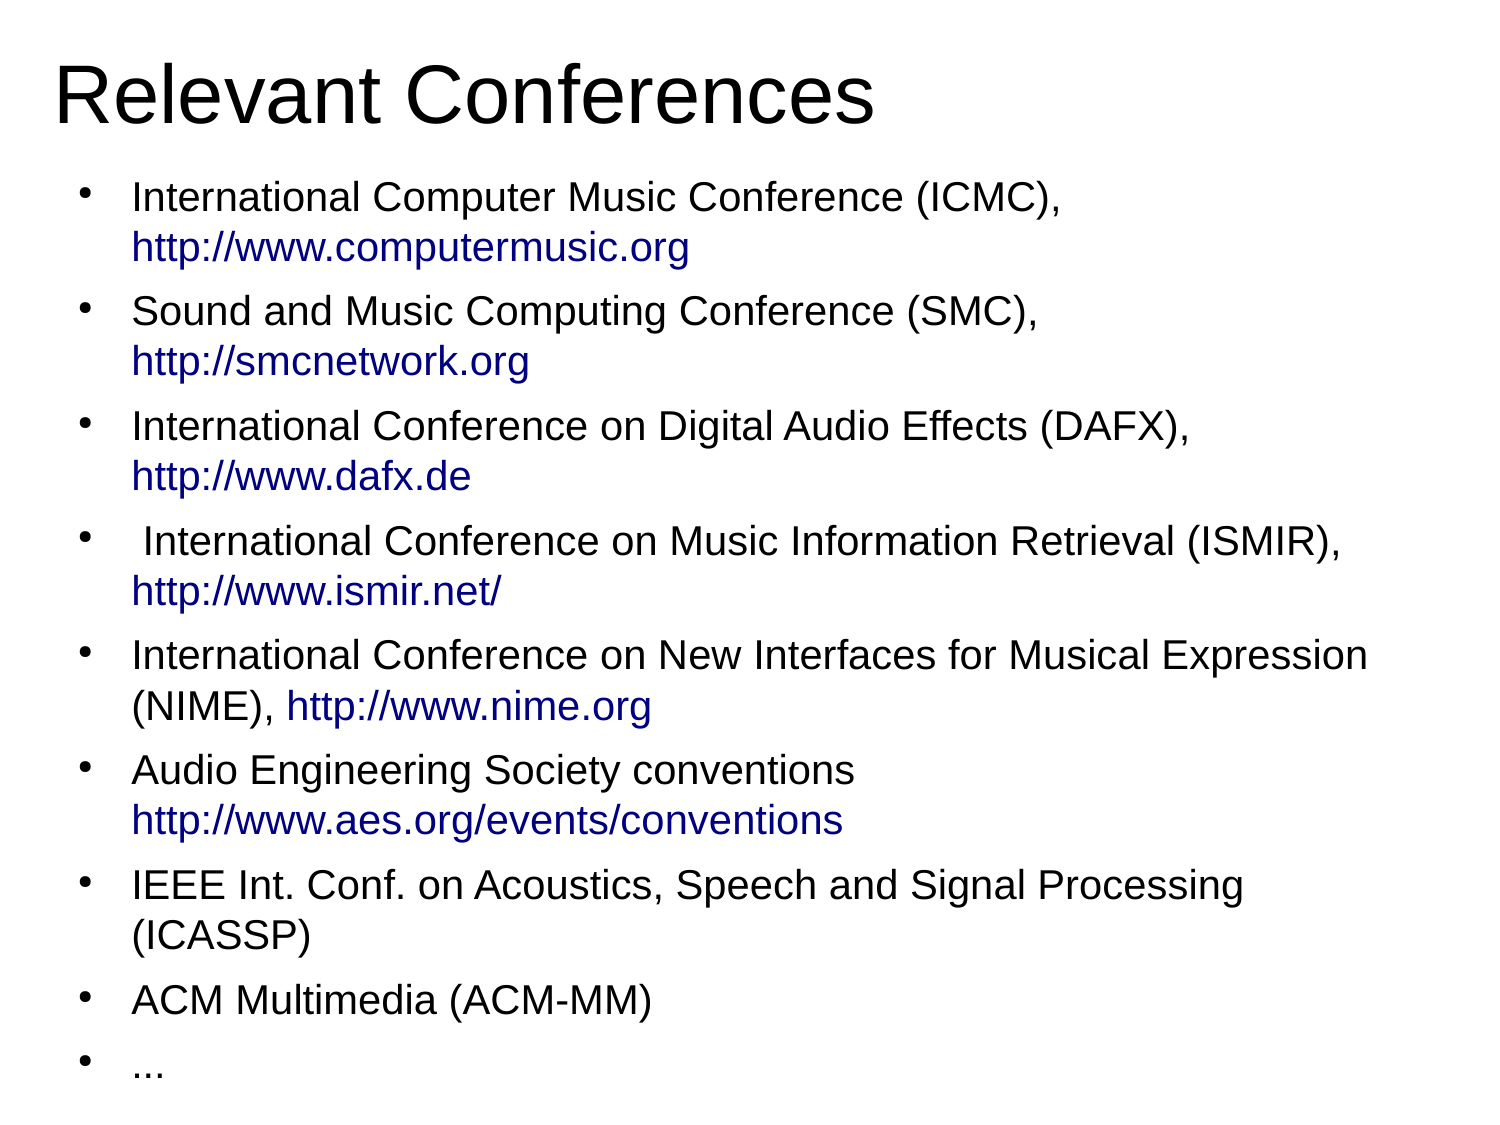

# Relevant Conferences
International Computer Music Conference (ICMC), http://www.computermusic.org
Sound and Music Computing Conference (SMC), http://smcnetwork.org
International Conference on Digital Audio Effects (DAFX), http://www.dafx.de
 International Conference on Music Information Retrieval (ISMIR), http://www.ismir.net/
International Conference on New Interfaces for Musical Expression (NIME), http://www.nime.org
Audio Engineering Society conventions http://www.aes.org/events/conventions
IEEE Int. Conf. on Acoustics, Speech and Signal Processing (ICASSP)
ACM Multimedia (ACM-MM)
...